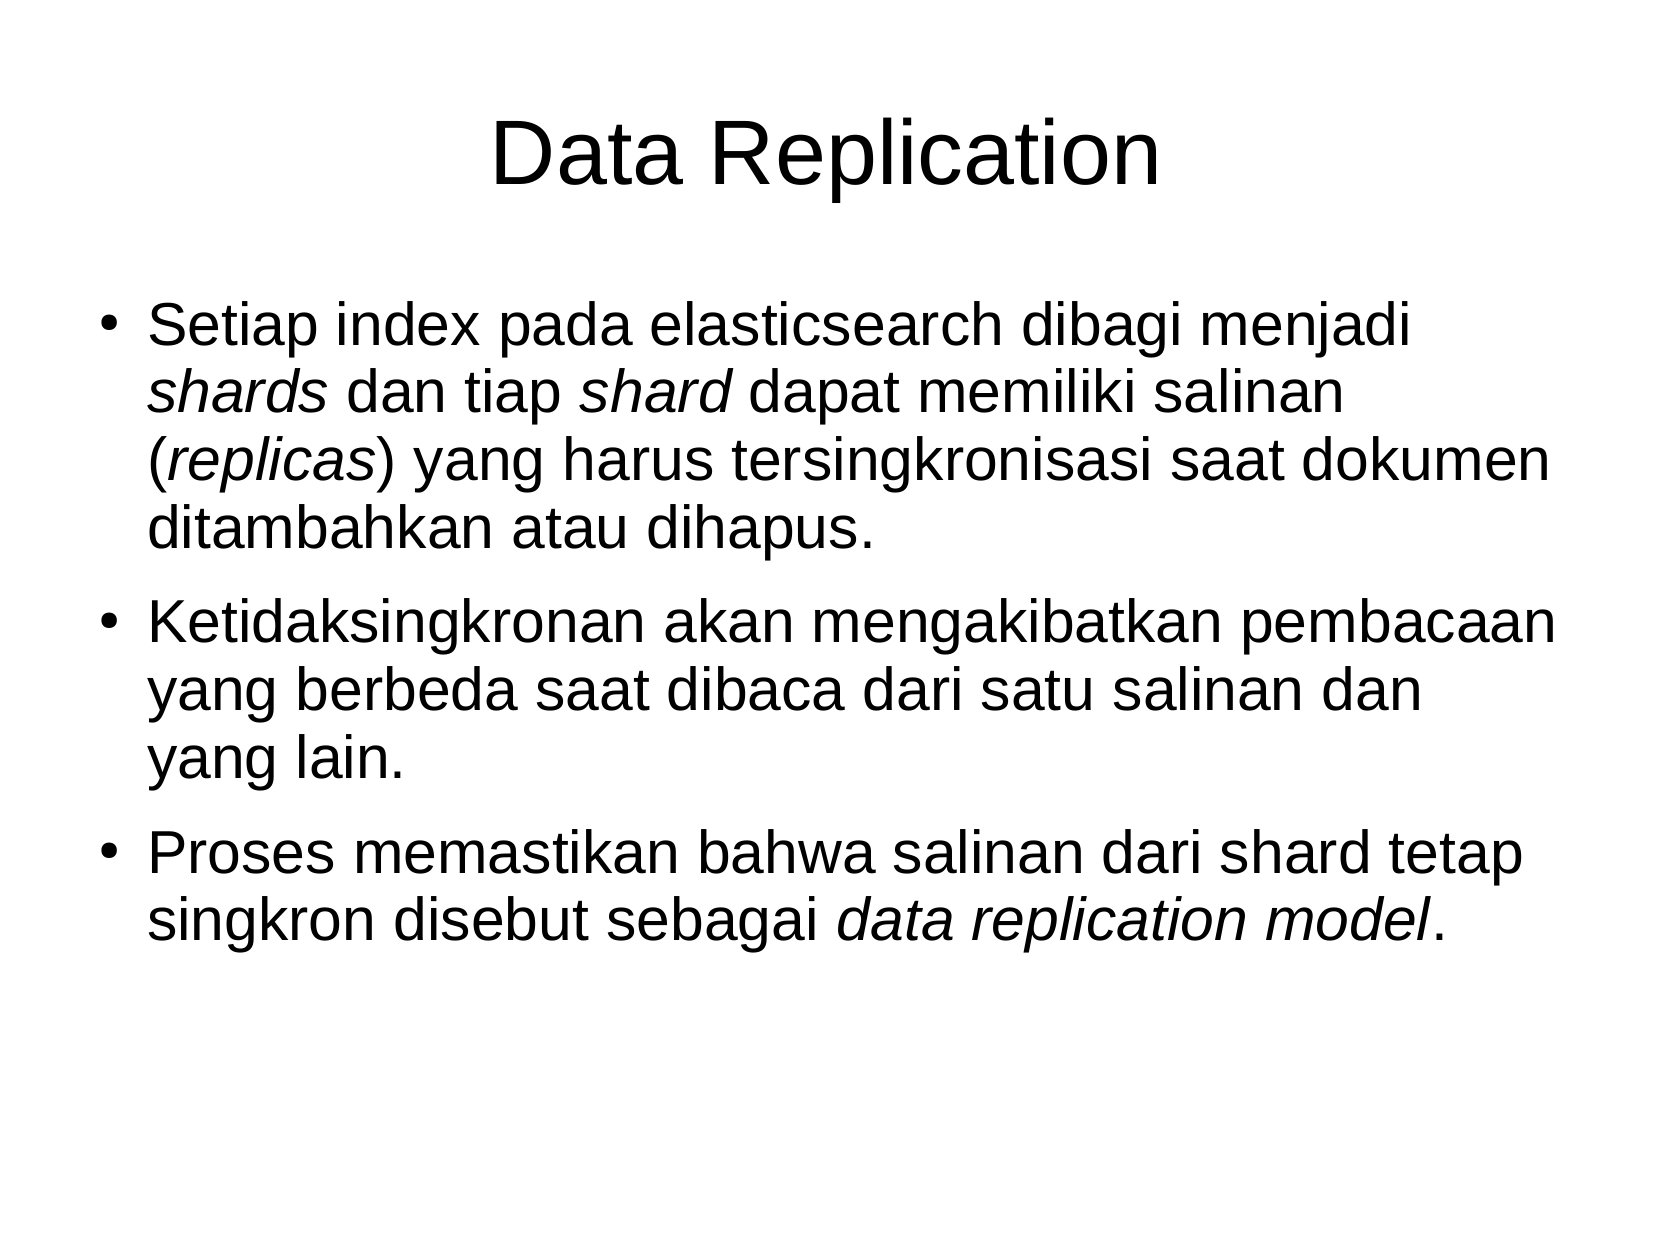

# Data Replication
Setiap index pada elasticsearch dibagi menjadi shards dan tiap shard dapat memiliki salinan (replicas) yang harus tersingkronisasi saat dokumen ditambahkan atau dihapus.
Ketidaksingkronan akan mengakibatkan pembacaan yang berbeda saat dibaca dari satu salinan dan yang lain.
Proses memastikan bahwa salinan dari shard tetap singkron disebut sebagai data replication model.